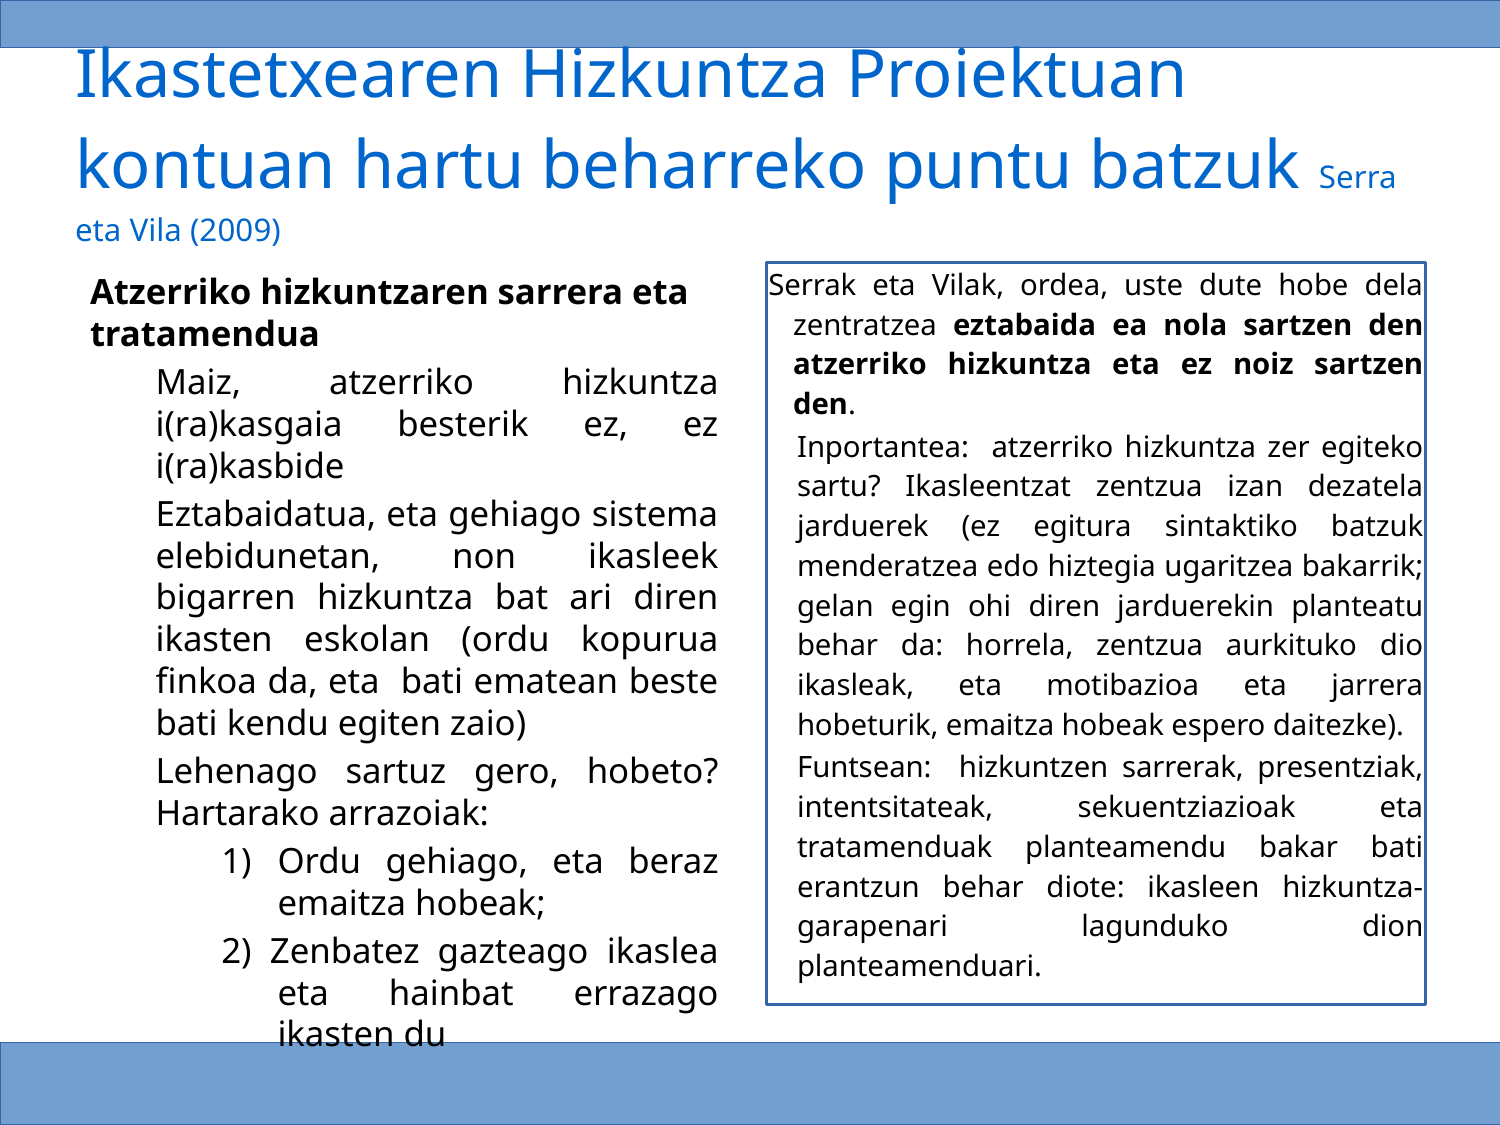

Ikastetxearen Hizkuntza Proiektuan kontuan hartu beharreko puntu batzuk Serra eta Vila (2009)
# Atzerriko hizkuntzaren sarrera eta tratamendua
Maiz, atzerriko hizkuntza i(ra)kasgaia besterik ez, ez i(ra)kasbide
Eztabaidatua, eta gehiago sistema elebidunetan, non ikasleek bigarren hizkuntza bat ari diren ikasten eskolan (ordu kopurua finkoa da, eta bati ematean beste bati kendu egiten zaio)
Lehenago sartuz gero, hobeto? Hartarako arrazoiak:
Ordu gehiago, eta beraz emaitza hobeak;
2) Zenbatez gazteago ikaslea eta hainbat errazago ikasten du
Serrak eta Vilak, ordea, uste dute hobe dela zentratzea eztabaida ea nola sartzen den atzerriko hizkuntza eta ez noiz sartzen den.
Inportantea: atzerriko hizkuntza zer egiteko sartu? Ikasleentzat zentzua izan dezatela jarduerek (ez egitura sintaktiko batzuk menderatzea edo hiztegia ugaritzea bakarrik; gelan egin ohi diren jarduerekin planteatu behar da: horrela, zentzua aurkituko dio ikasleak, eta motibazioa eta jarrera hobeturik, emaitza hobeak espero daitezke).
Funtsean: hizkuntzen sarrerak, presentziak, intentsitateak, sekuentziazioak eta tratamenduak planteamendu bakar bati erantzun behar diote: ikasleen hizkuntza-garapenari lagunduko dion planteamenduari.